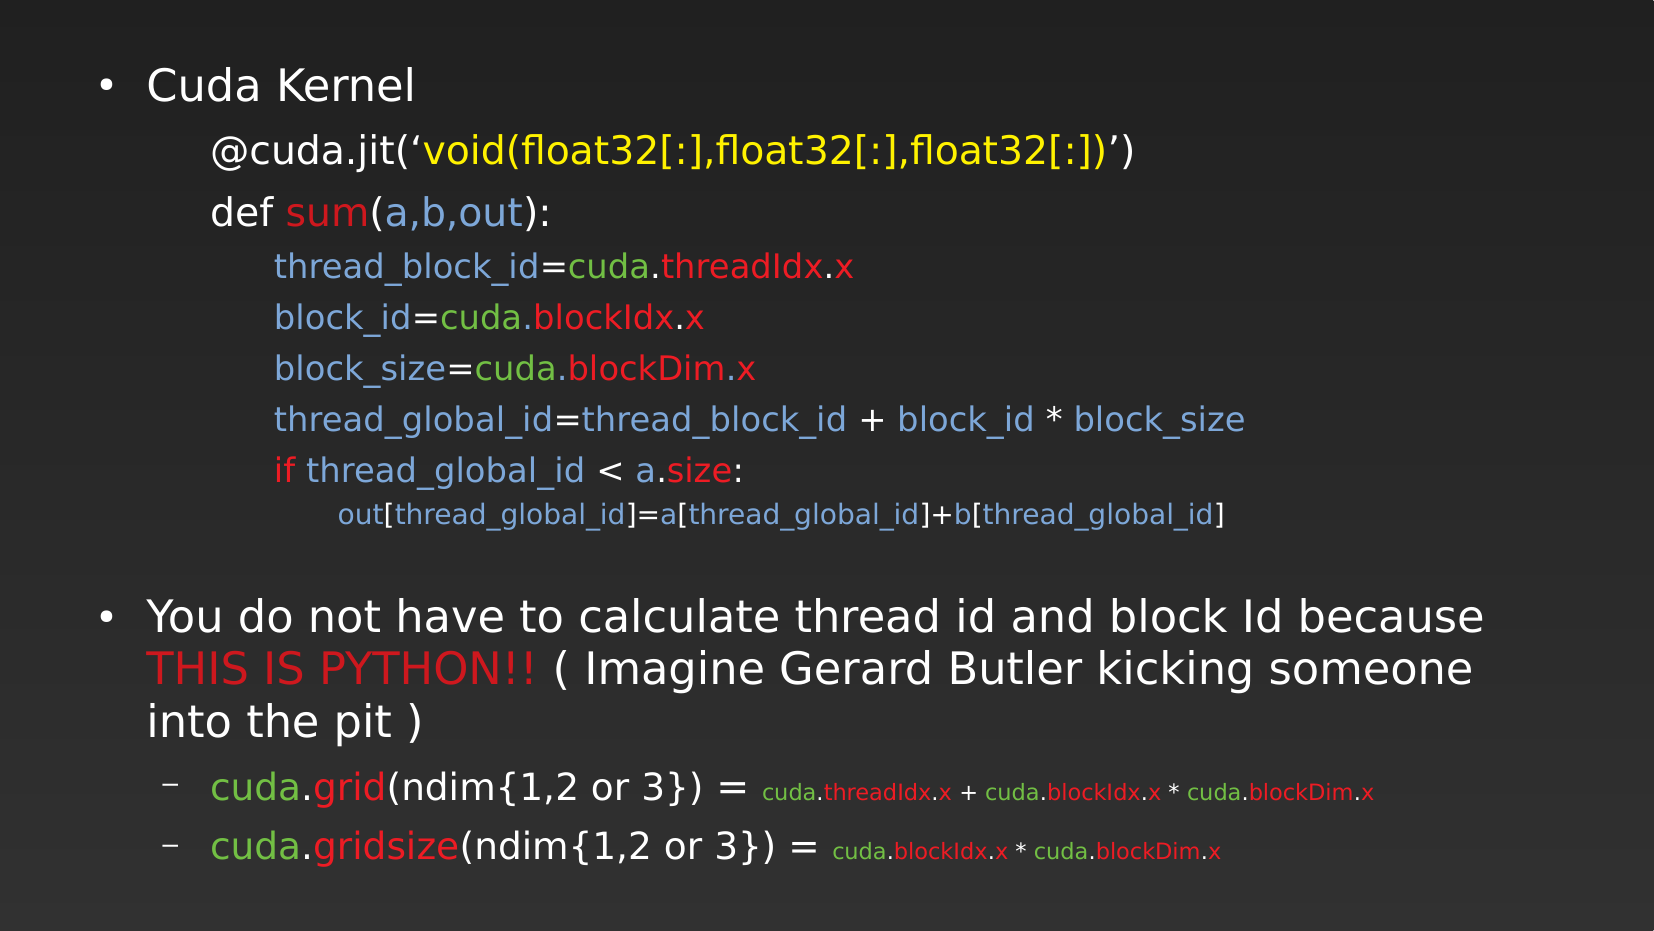

# Cuda Kernel
@cuda.jit(‘void(float32[:],float32[:],float32[:])’)
def sum(a,b,out):
thread_block_id=cuda.threadIdx.x
block_id=cuda.blockIdx.x
block_size=cuda.blockDim.x
thread_global_id=thread_block_id + block_id * block_size
if thread_global_id < a.size:
out[thread_global_id]=a[thread_global_id]+b[thread_global_id]
You do not have to calculate thread id and block Id because THIS IS PYTHON!! ( Imagine Gerard Butler kicking someone into the pit )
cuda.grid(ndim{1,2 or 3}) = cuda.threadIdx.x + cuda.blockIdx.x * cuda.blockDim.x
cuda.gridsize(ndim{1,2 or 3}) = cuda.blockIdx.x * cuda.blockDim.x